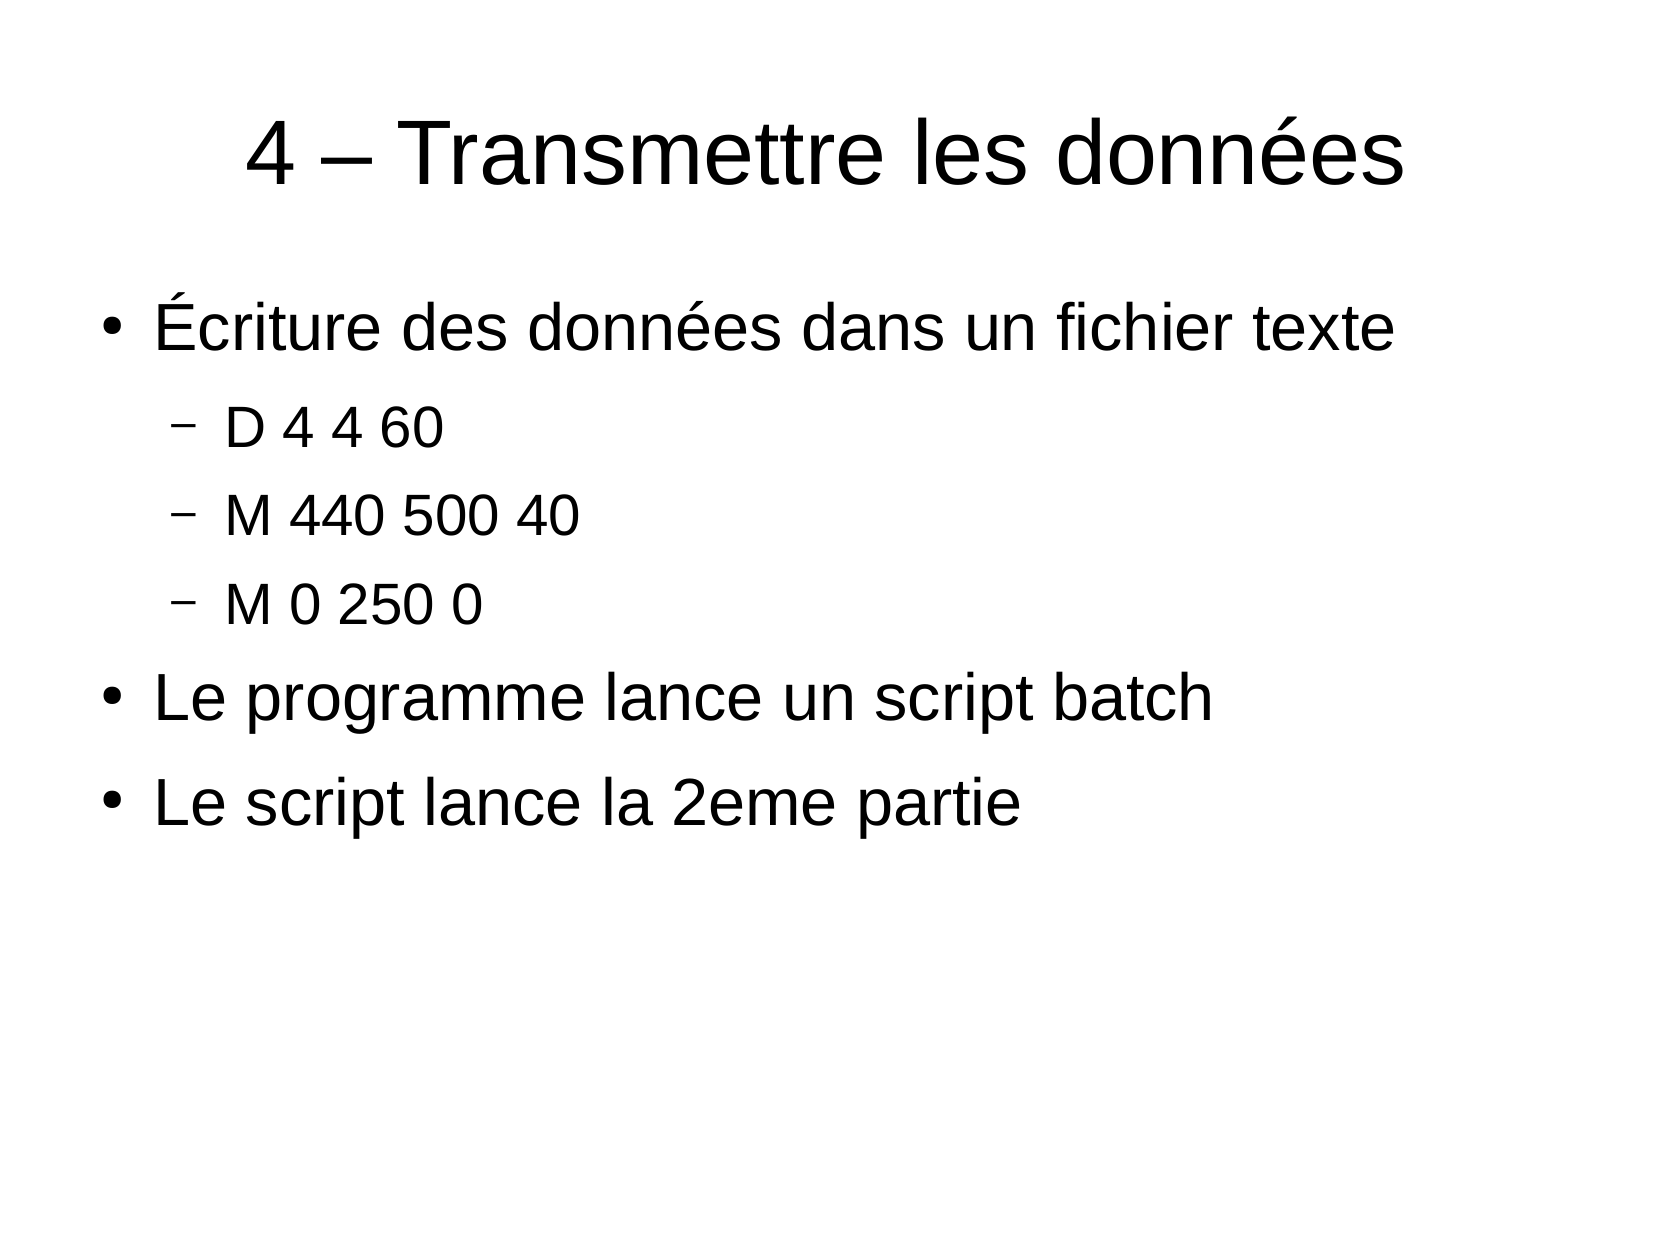

# 4 – Transmettre les données
Écriture des données dans un fichier texte
D 4 4 60
M 440 500 40
M 0 250 0
Le programme lance un script batch
Le script lance la 2eme partie